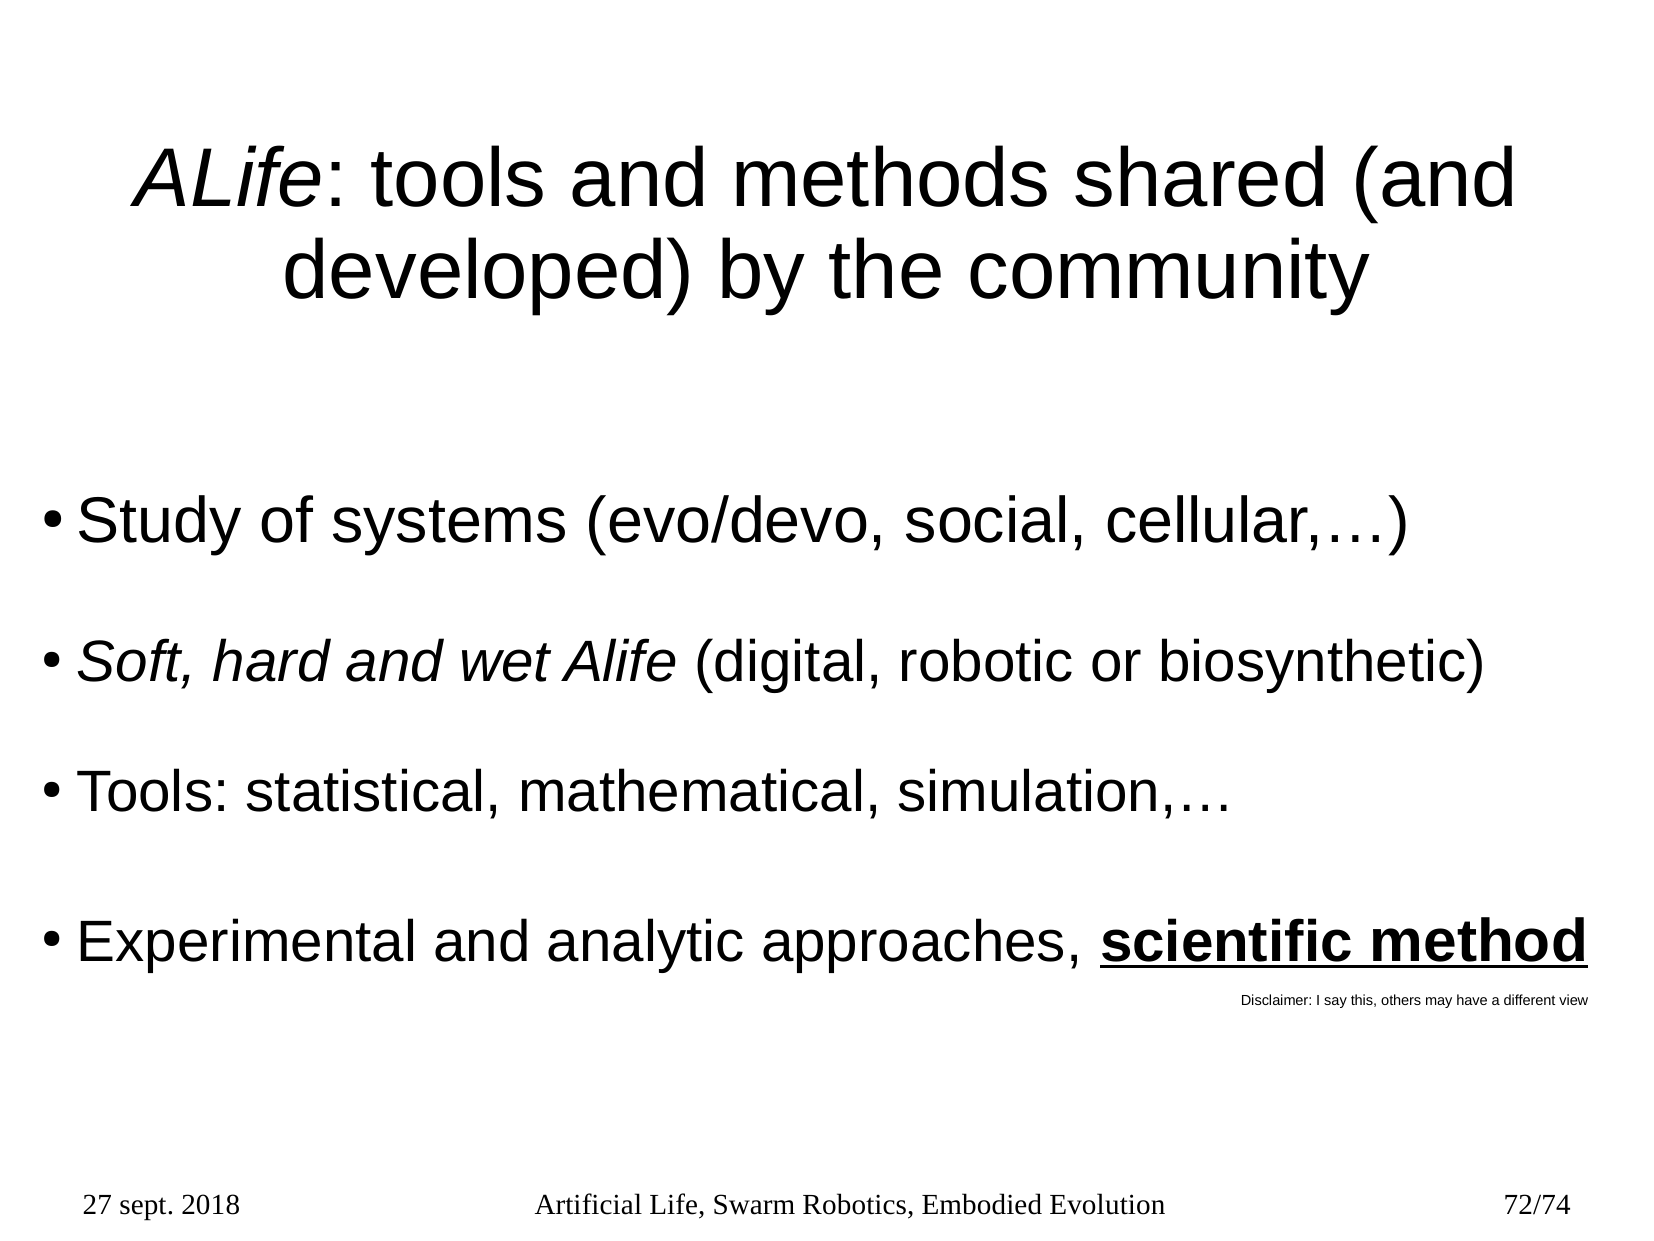

# ALife: tools and methods shared (and developed) by the community
Study of systems (evo/devo, social, cellular,…)
Soft, hard and wet Alife (digital, robotic or biosynthetic)
Tools: statistical, mathematical, simulation,…
Experimental and analytic approaches, scientific method
Disclaimer: I say this, others may have a different view
27 sept. 2018
Artificial Life, Swarm Robotics, Embodied Evolution
72